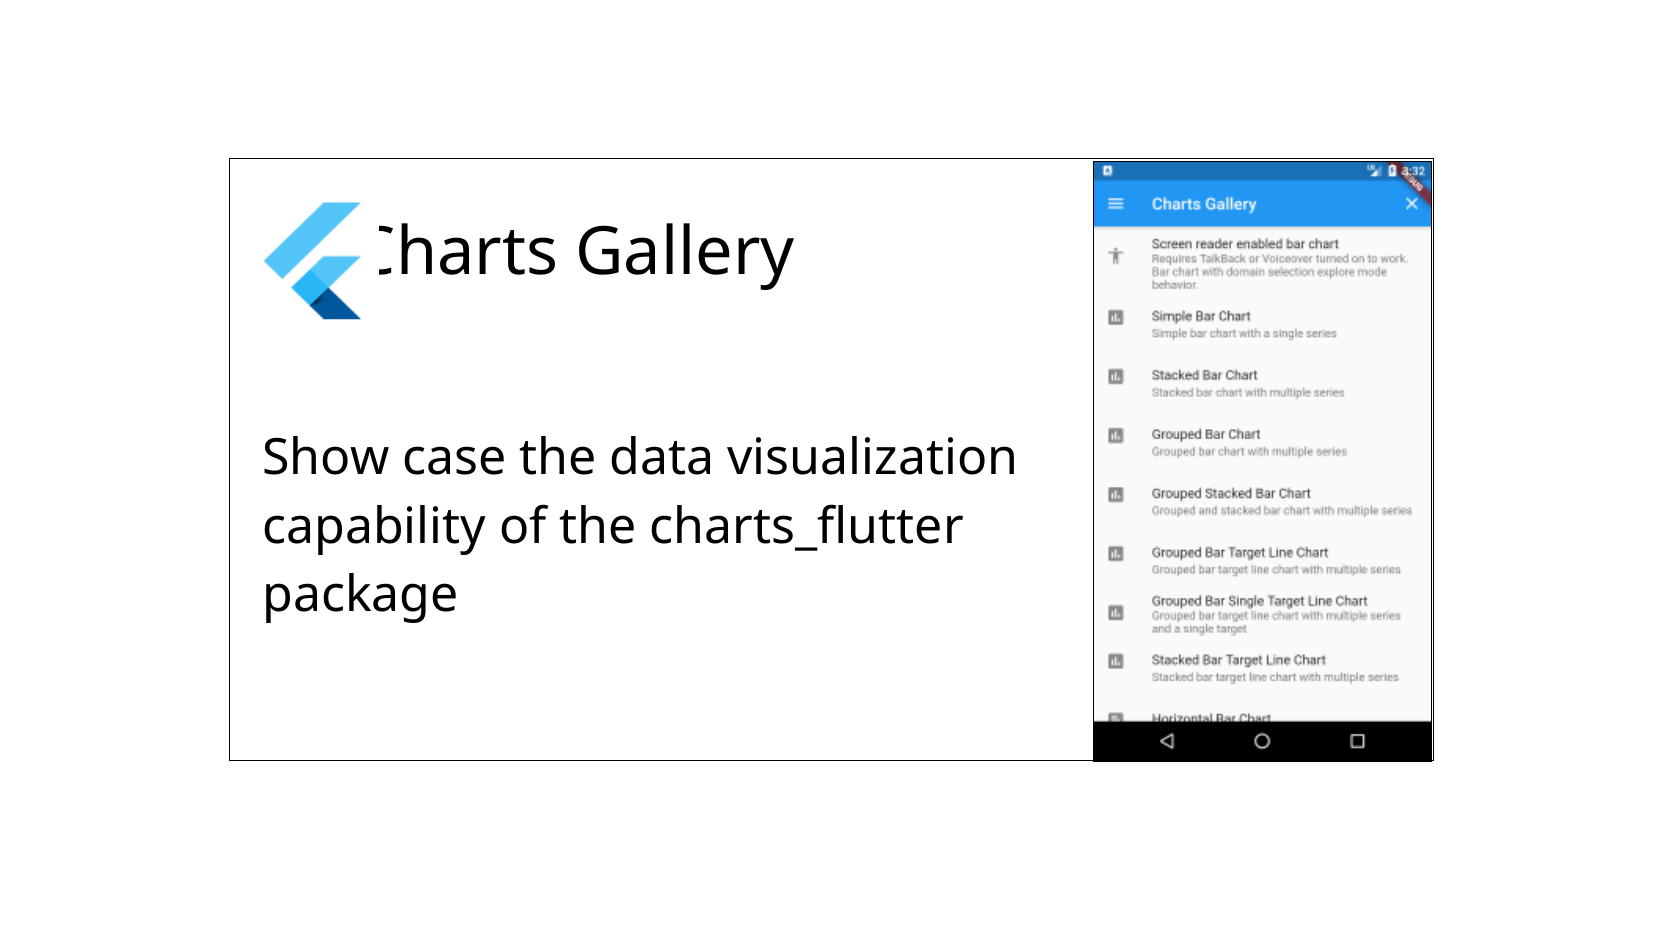

# Charts Gallery
Show case the data visualization capability of the charts_flutter package